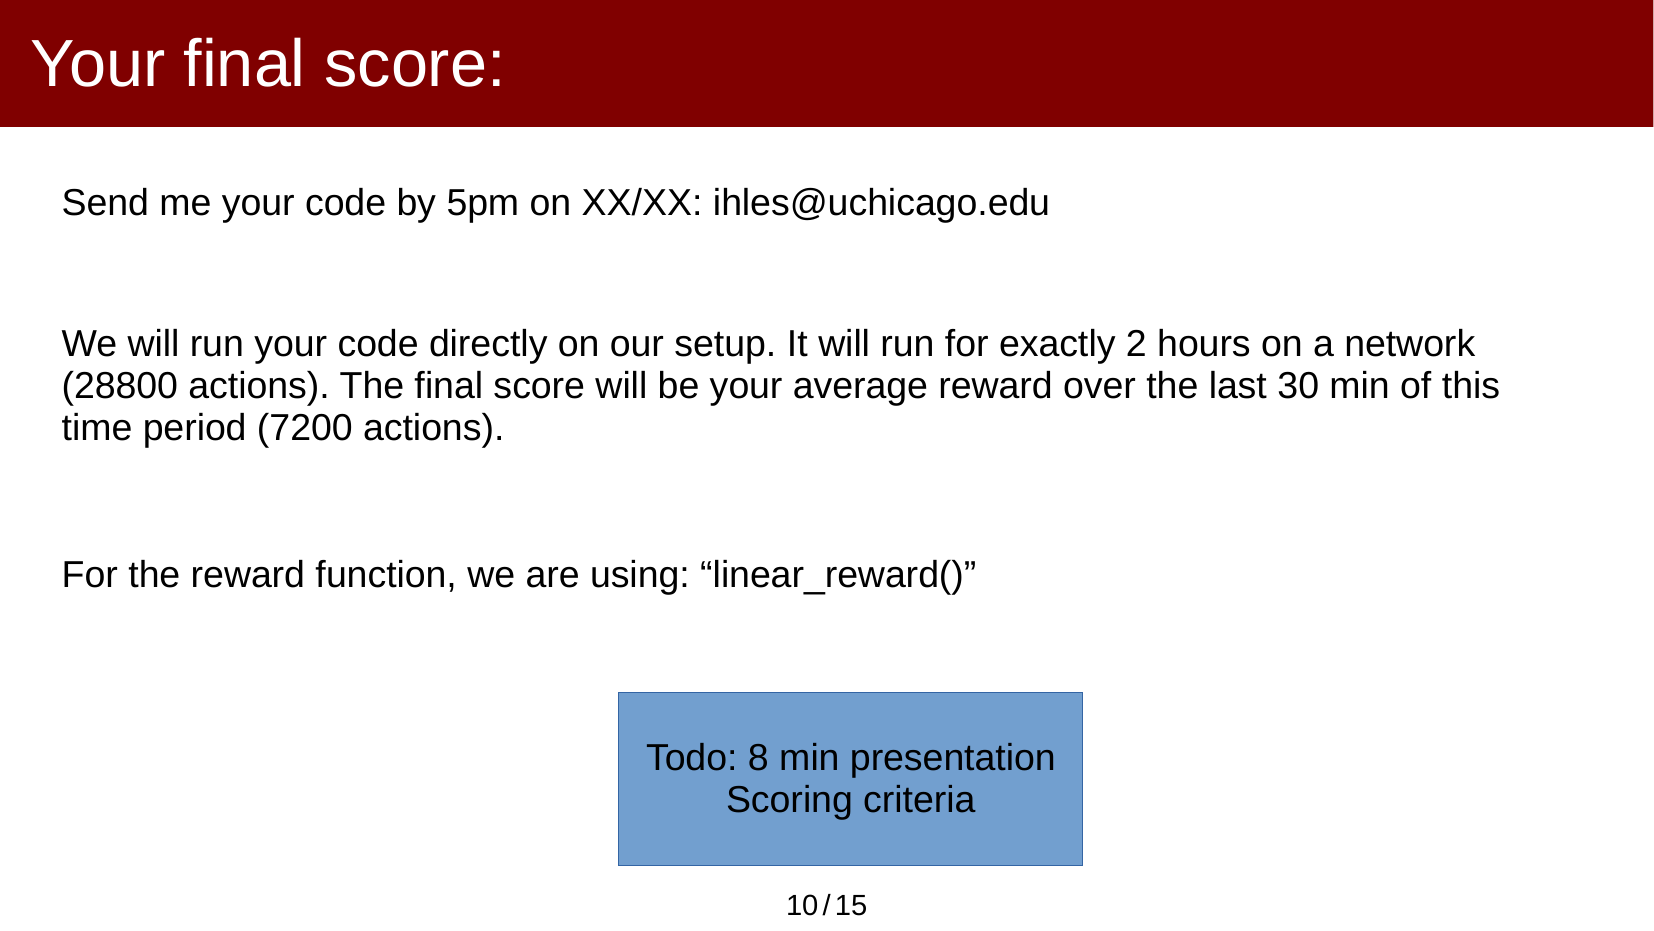

Your final score:
Send me your code by 5pm on XX/XX: ihles@uchicago.edu
We will run your code directly on our setup. It will run for exactly 2 hours on a network (28800 actions). The final score will be your average reward over the last 30 min of this time period (7200 actions).
For the reward function, we are using: “linear_reward()”
Todo: 8 min presentation
Scoring criteria